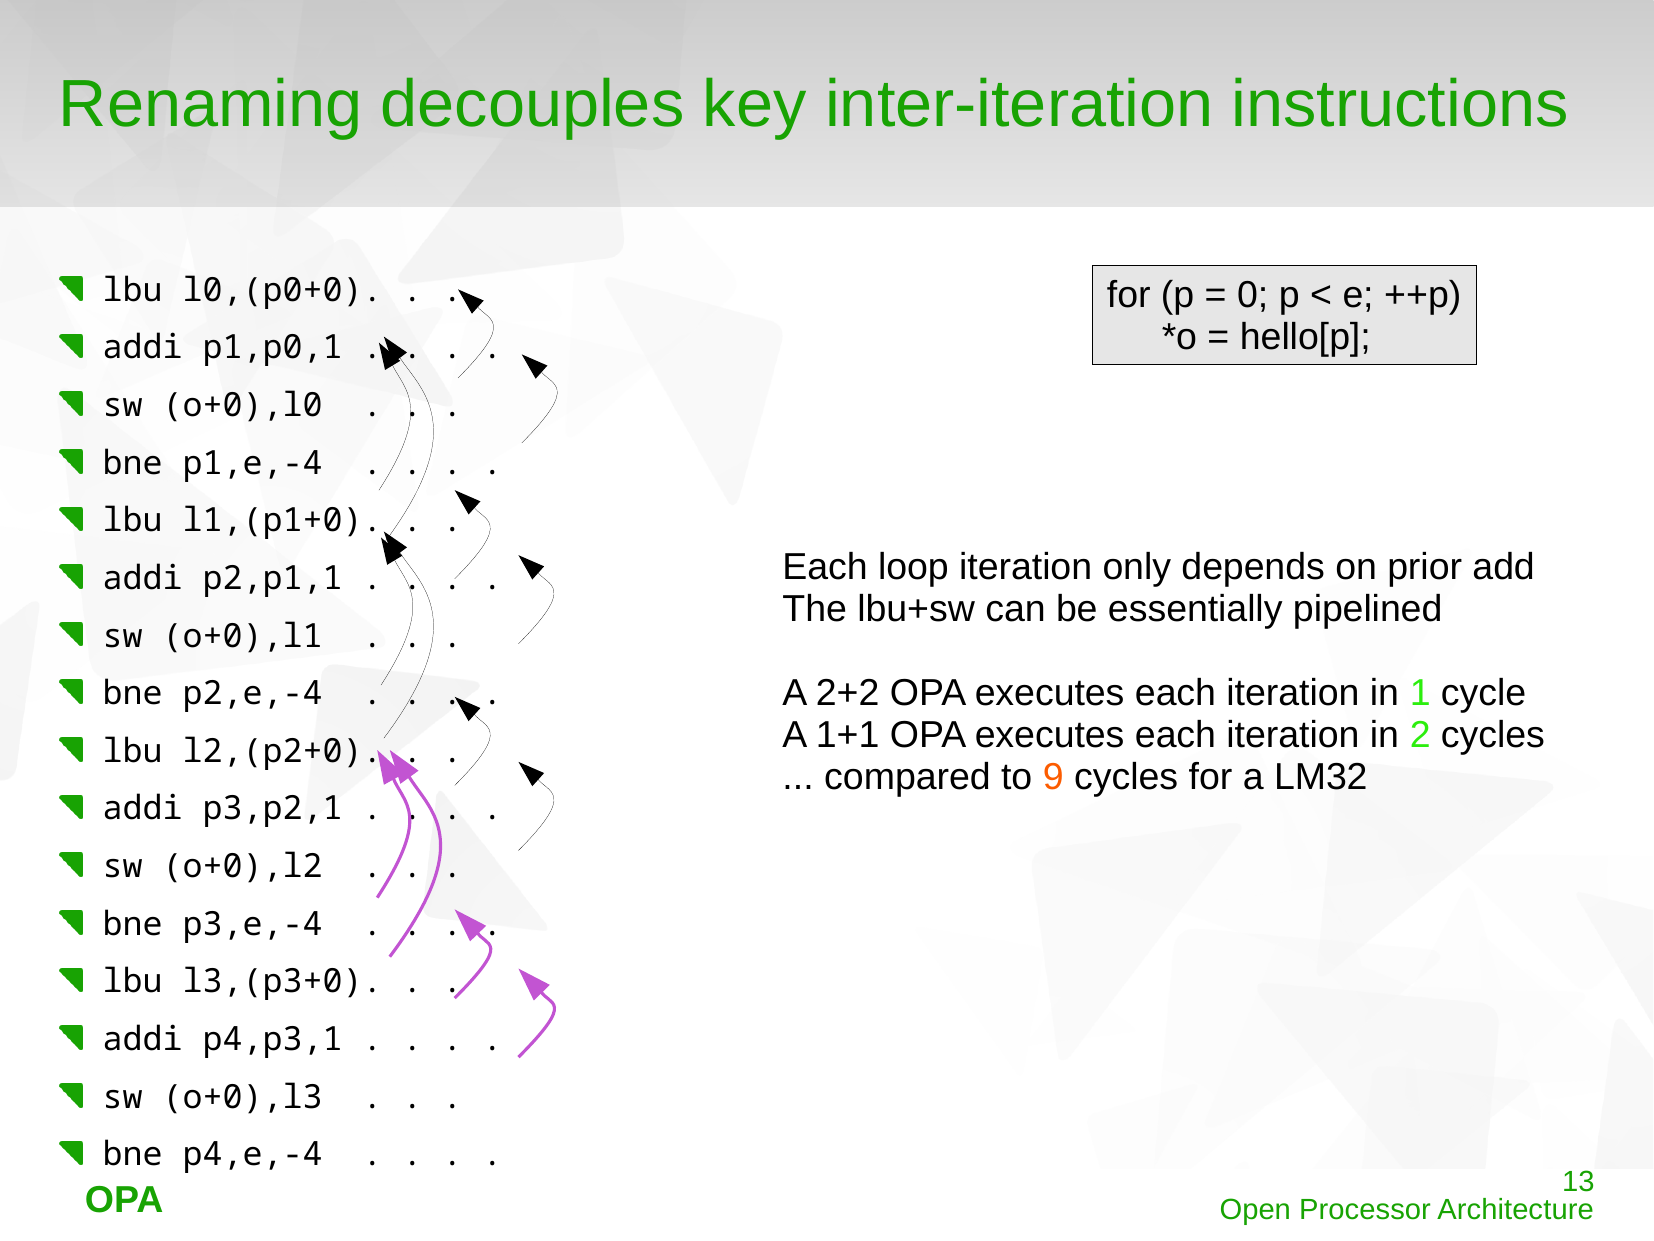

Renaming decouples key inter-iteration instructions
# lbu l0,(p0+0). . .
addi p1,p0,1 . . . .
sw (o+0),l0 . . .
bne p1,e,-4 . . . .
lbu l1,(p1+0). . .
addi p2,p1,1 . . . .
sw (o+0),l1 . . .
bne p2,e,-4 . . . .
lbu l2,(p2+0). . .
addi p3,p2,1 . . . .
sw (o+0),l2 . . .
bne p3,e,-4 . . . .
lbu l3,(p3+0). . .
addi p4,p3,1 . . . .
sw (o+0),l3 . . .
bne p4,e,-4 . . . .
for (p = 0; p < e; ++p)
 *o = hello[p];
Each loop iteration only depends on prior add
The lbu+sw can be essentially pipelined
A 2+2 OPA executes each iteration in 1 cycle
A 1+1 OPA executes each iteration in 2 cycles
... compared to 9 cycles for a LM32
13
Open Processor Architecture